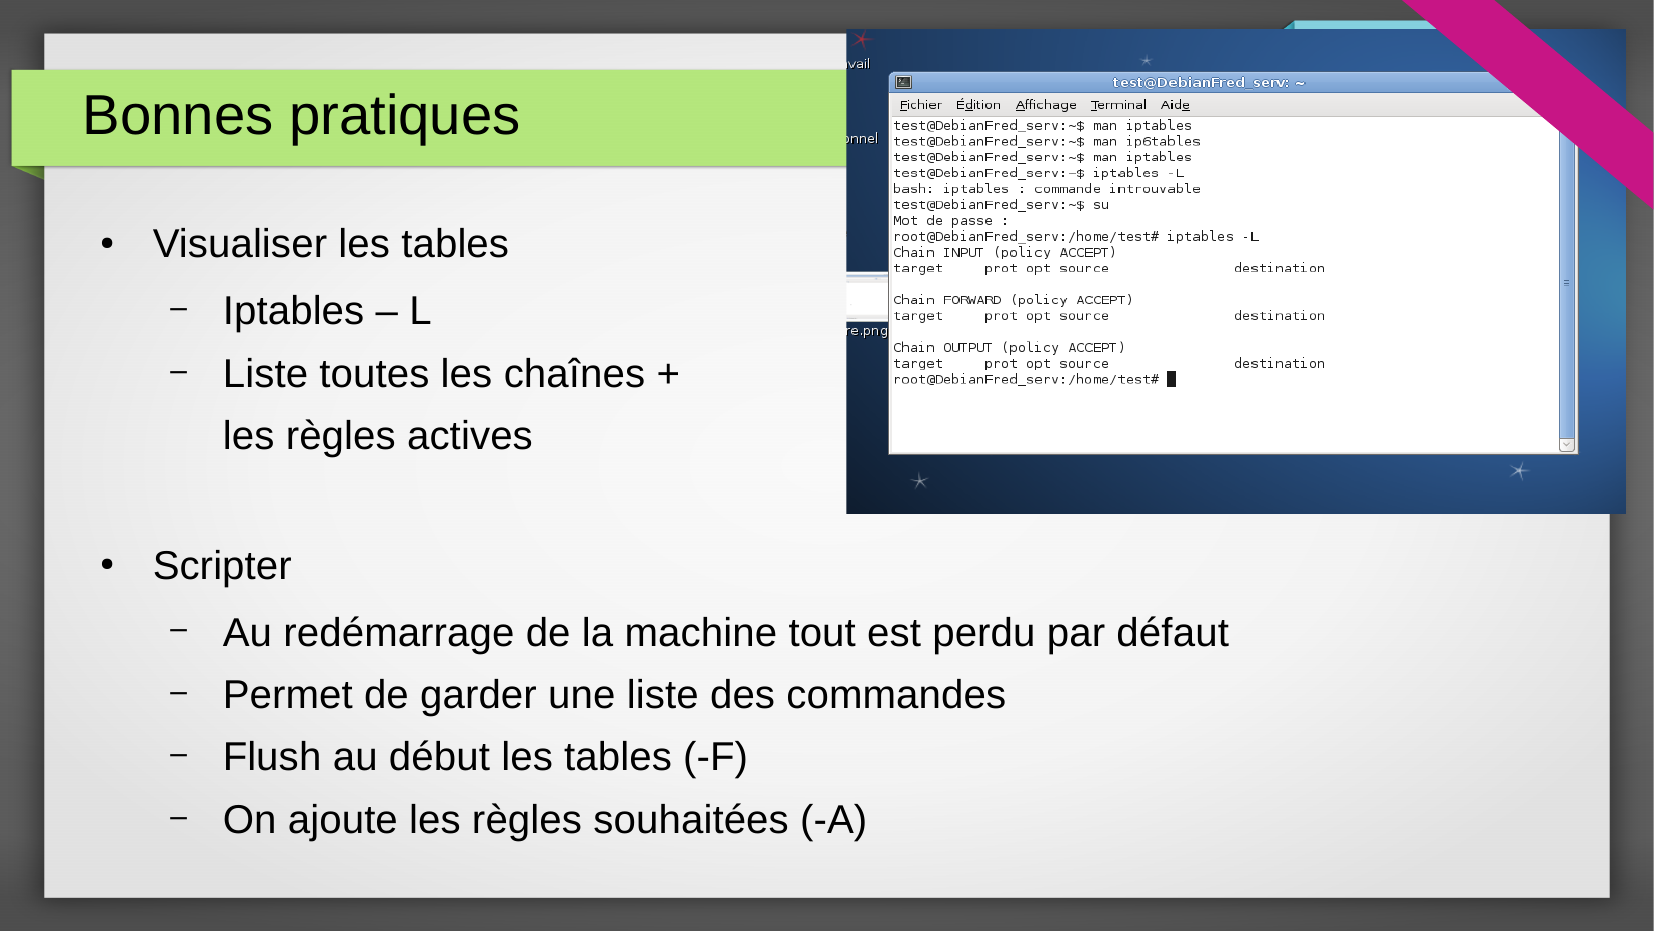

# Bonnes pratiques
Visualiser les tables
Iptables – L
Liste toutes les chaînes +
les règles actives
Scripter
Au redémarrage de la machine tout est perdu par défaut
Permet de garder une liste des commandes
Flush au début les tables (-F)
On ajoute les règles souhaitées (-A)